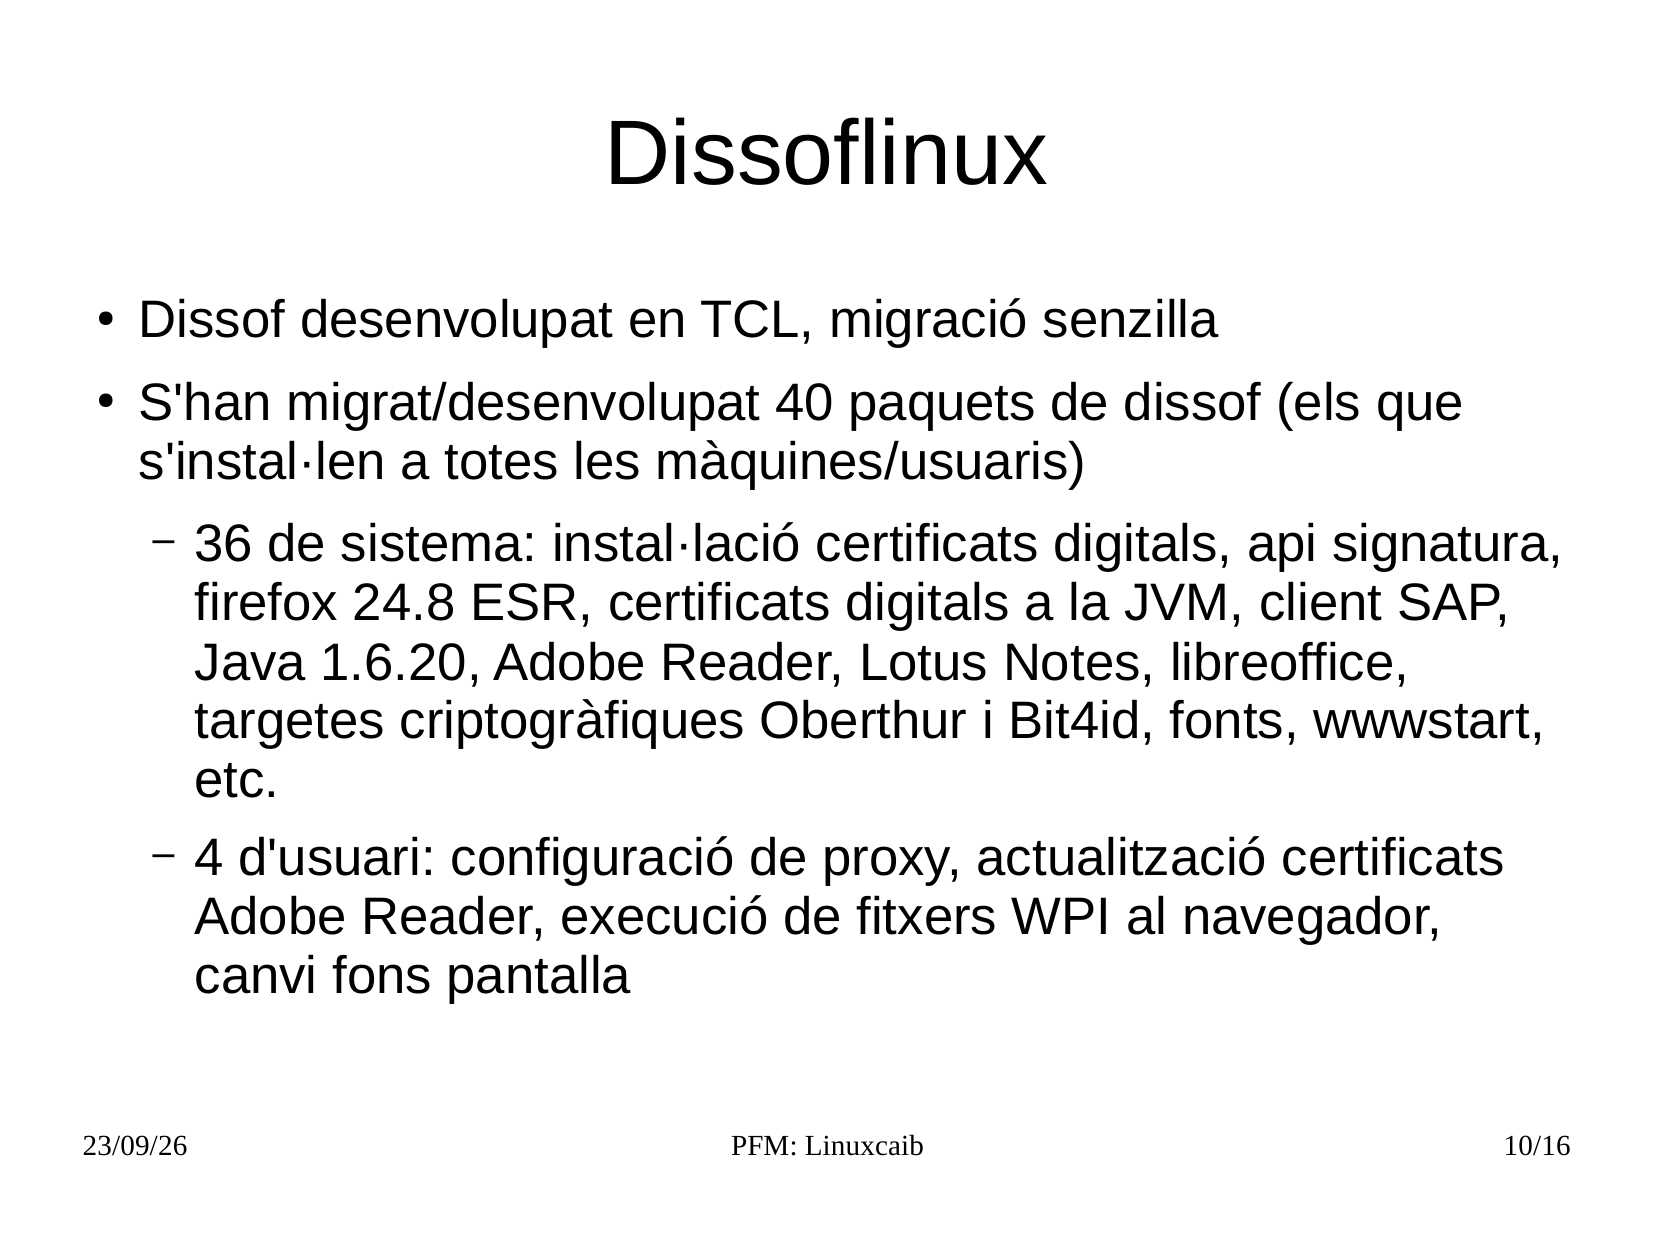

# Dissoflinux
Dissof desenvolupat en TCL, migració senzilla
S'han migrat/desenvolupat 40 paquets de dissof (els que s'instal·len a totes les màquines/usuaris)
36 de sistema: instal·lació certificats digitals, api signatura, firefox 24.8 ESR, certificats digitals a la JVM, client SAP, Java 1.6.20, Adobe Reader, Lotus Notes, libreoffice, targetes criptogràfiques Oberthur i Bit4id, fonts, wwwstart, etc.
4 d'usuari: configuració de proxy, actualització certificats Adobe Reader, execució de fitxers WPI al navegador, canvi fons pantalla
PFM: Linuxcaib
10